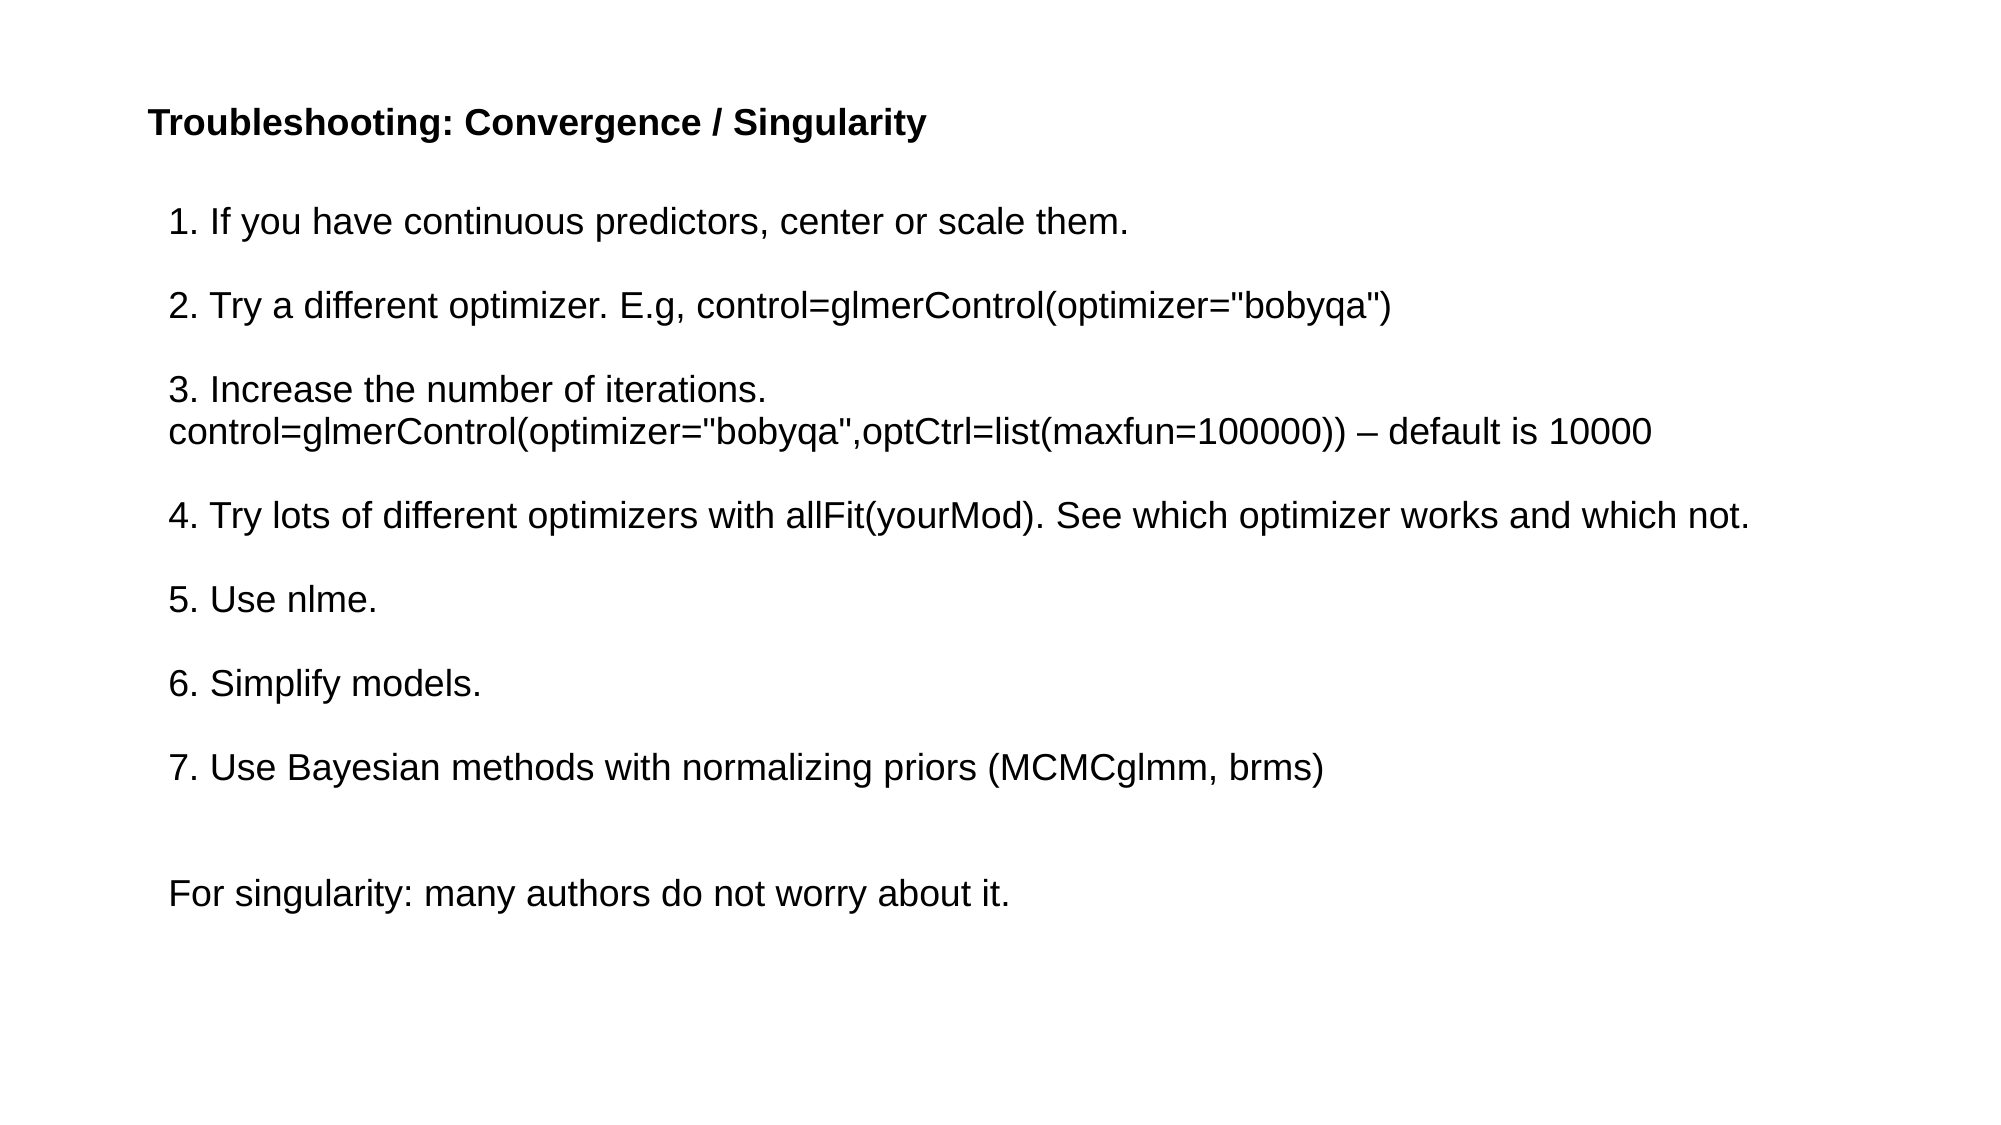

Troubleshooting: Convergence / Singularity
1. If you have continuous predictors, center or scale them.
2. Try a different optimizer. E.g, control=glmerControl(optimizer="bobyqa")
3. Increase the number of iterations. control=glmerControl(optimizer="bobyqa",optCtrl=list(maxfun=100000)) – default is 10000
4. Try lots of different optimizers with allFit(yourMod). See which optimizer works and which not.
5. Use nlme.
6. Simplify models.
7. Use Bayesian methods with normalizing priors (MCMCglmm, brms)
For singularity: many authors do not worry about it.